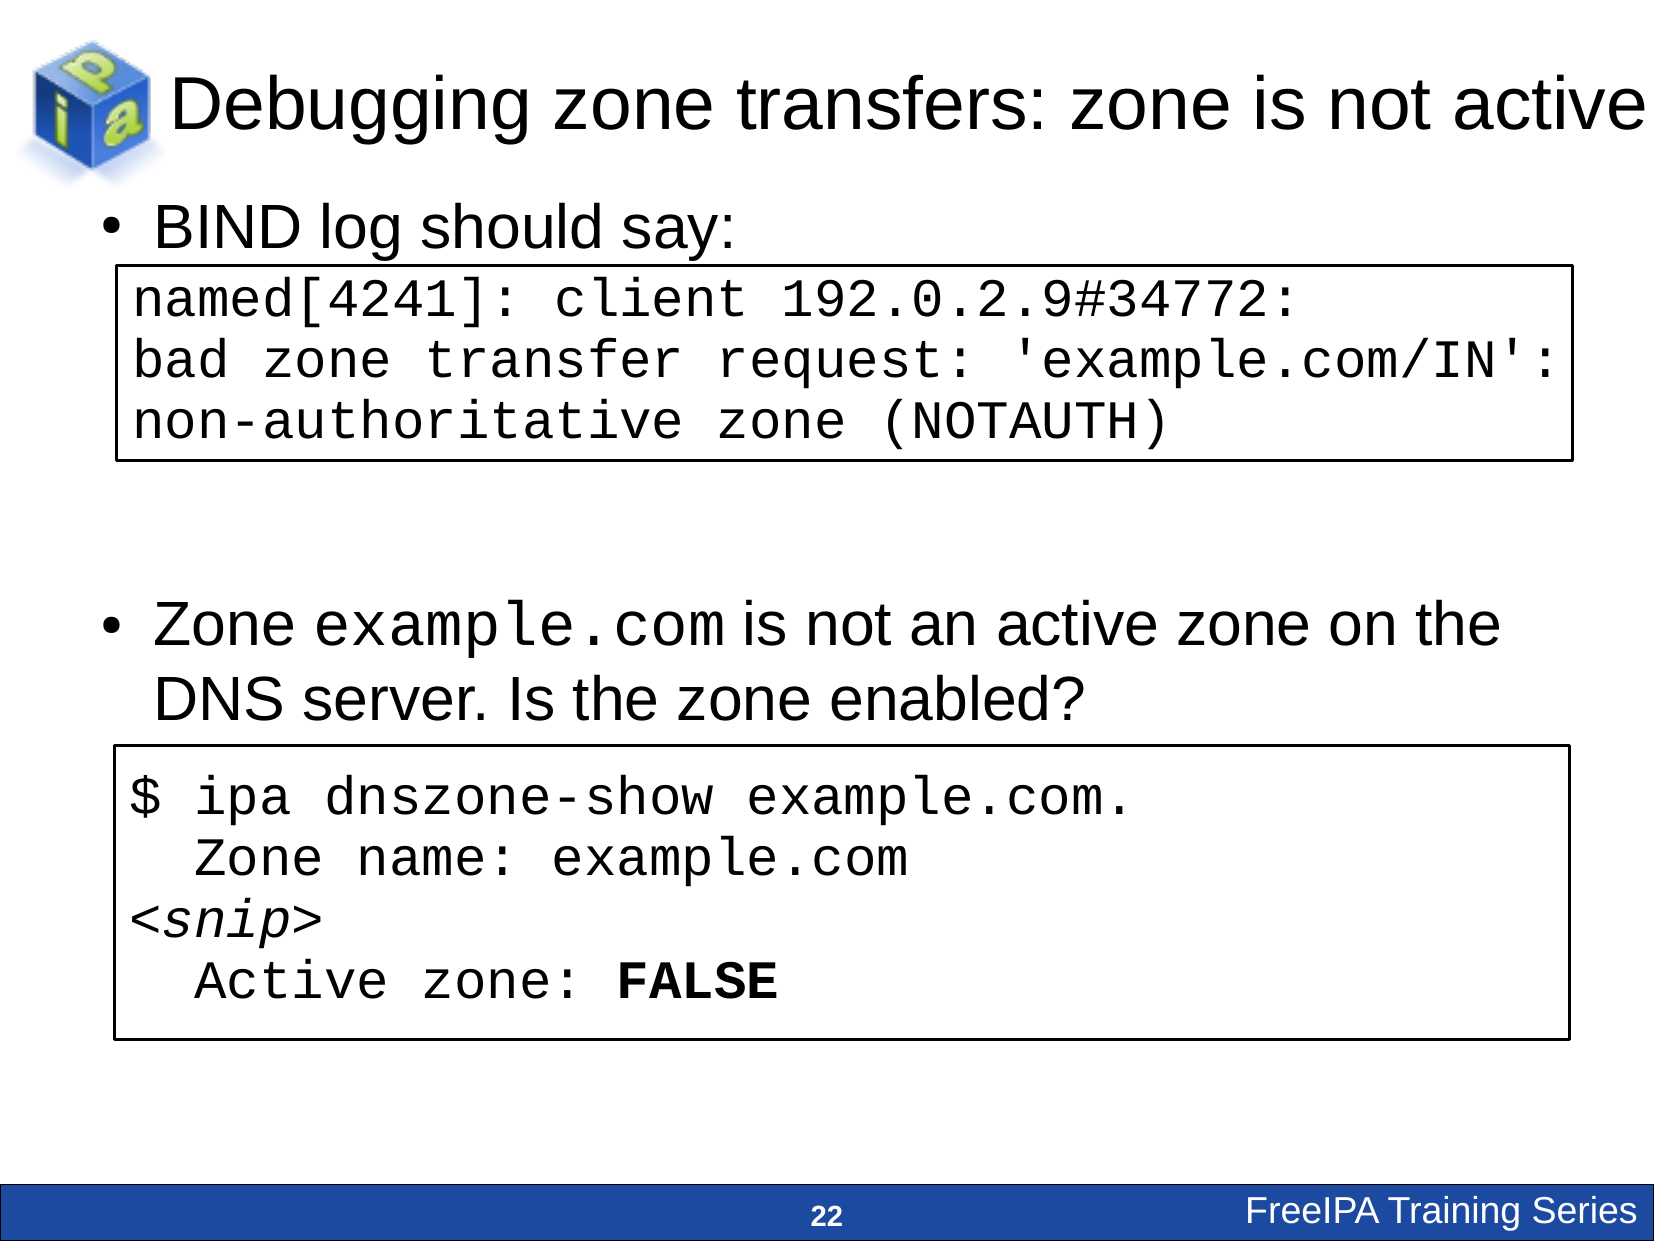

# Debugging zone transfers:	zone is not active
BIND log should say:
Zone example.com is not an active zone on the DNS server. Is the zone enabled?
named[4241]: client 192.0.2.9#34772:
bad zone transfer request: 'example.com/IN':
non-authoritative zone (NOTAUTH)
$ ipa dnszone-show example.com.
 Zone name: example.com
<snip>
 Active zone: FALSE
22